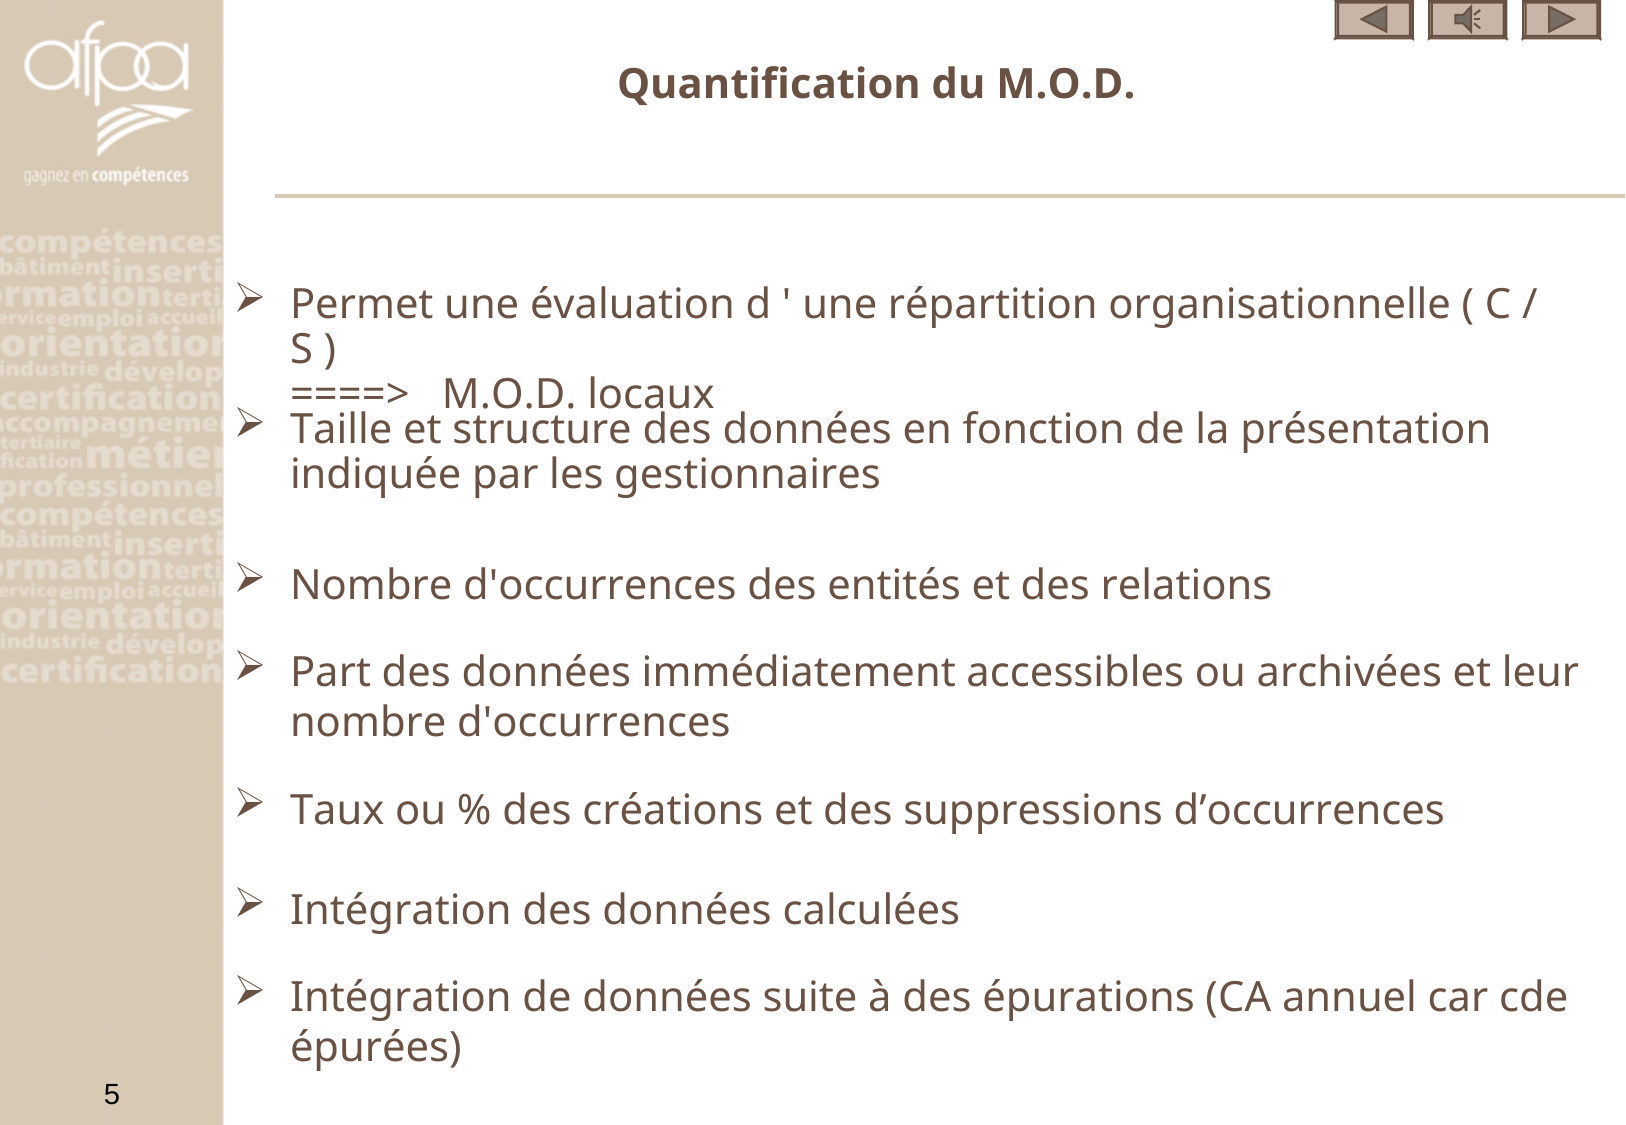

# Quantification du M.O.D.
Permet une évaluation d ' une répartition organisationnelle ( C / S )
====> M.O.D. locaux
Taille et structure des données en fonction de la présentation indiquée par les gestionnaires
Nombre d'occurrences des entités et des relations
Part des données immédiatement accessibles ou archivées et leur nombre d'occurrences
Taux ou % des créations et des suppressions d’occurrences
Intégration des données calculées
Intégration de données suite à des épurations (CA annuel car cde épurées)